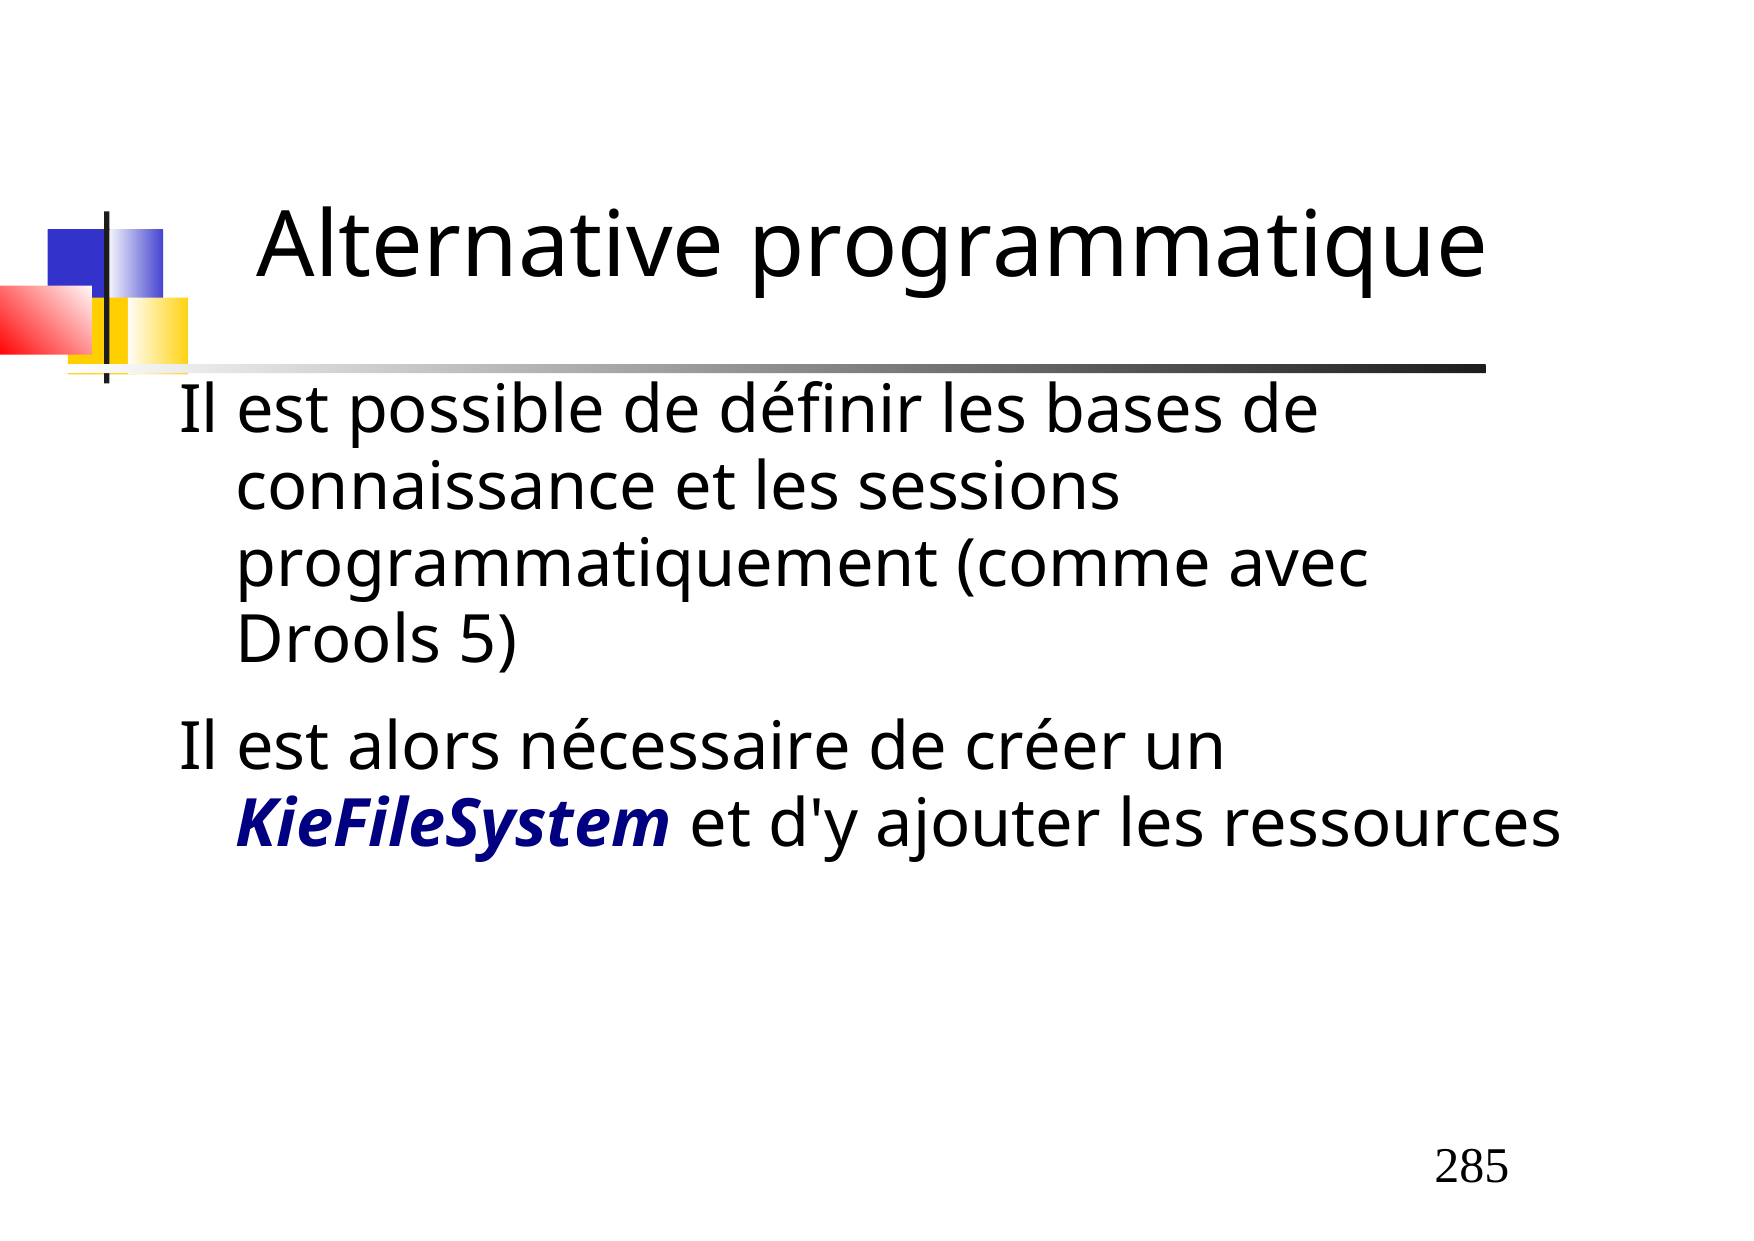

# Alternative programmatique
Il est possible de définir les bases de connaissance et les sessions programmatiquement (comme avec Drools 5)
Il est alors nécessaire de créer un KieFileSystem et d'y ajouter les ressources